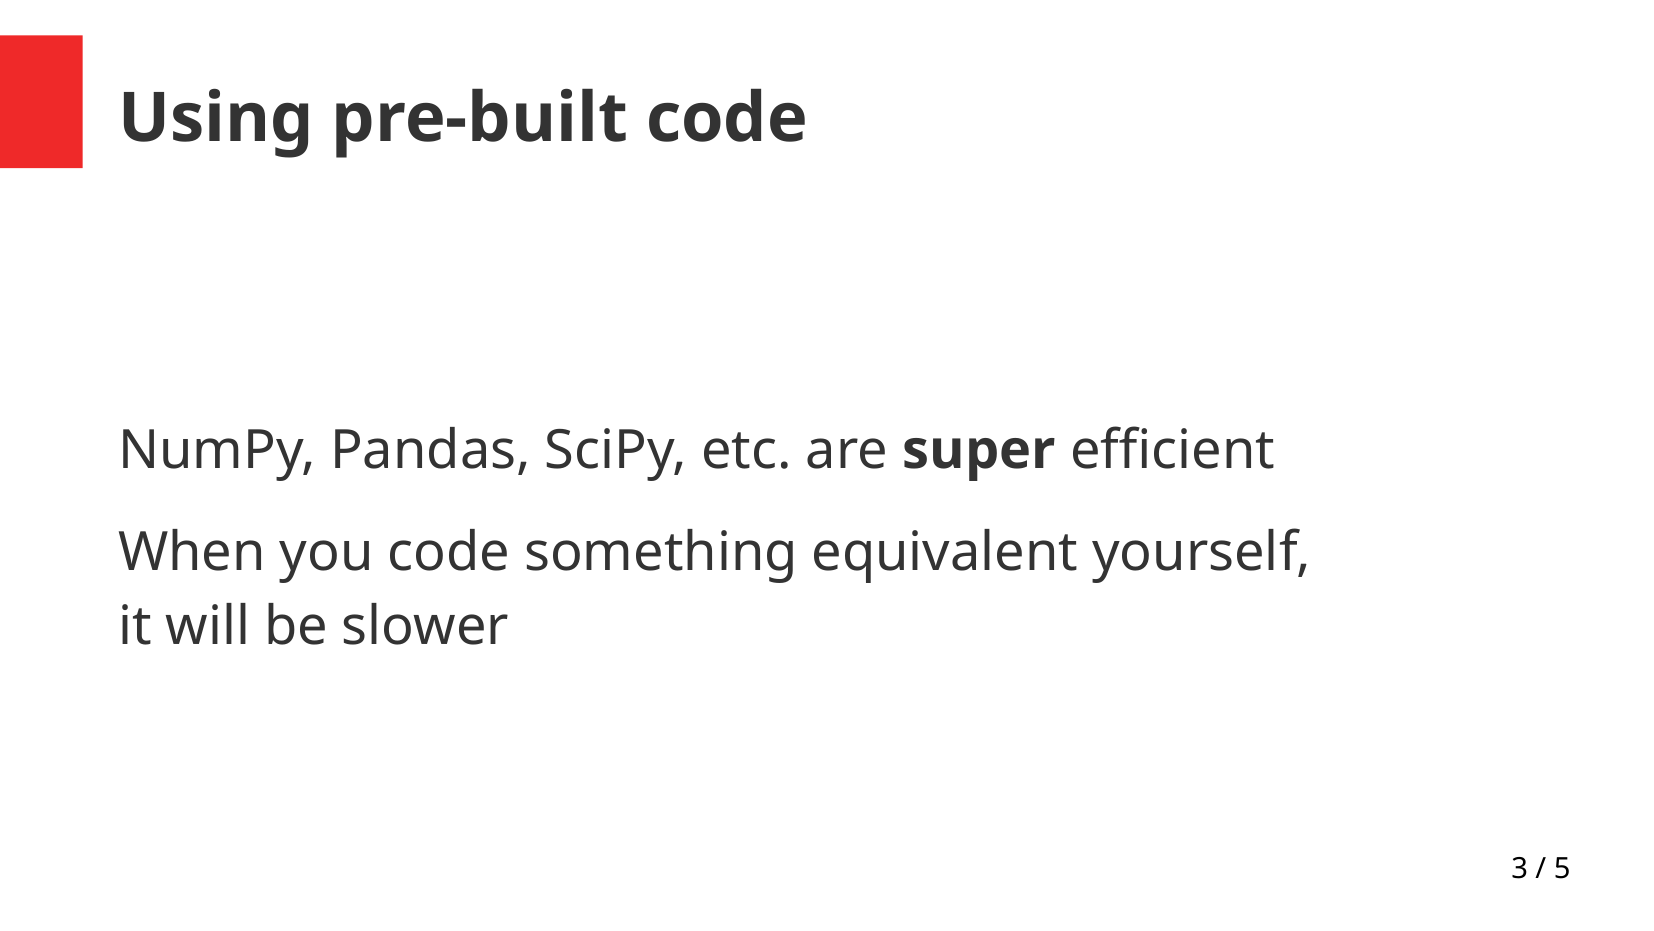

# Using pre-built code
NumPy, Pandas, SciPy, etc. are super efficient
When you code something equivalent yourself,
it will be slower
3